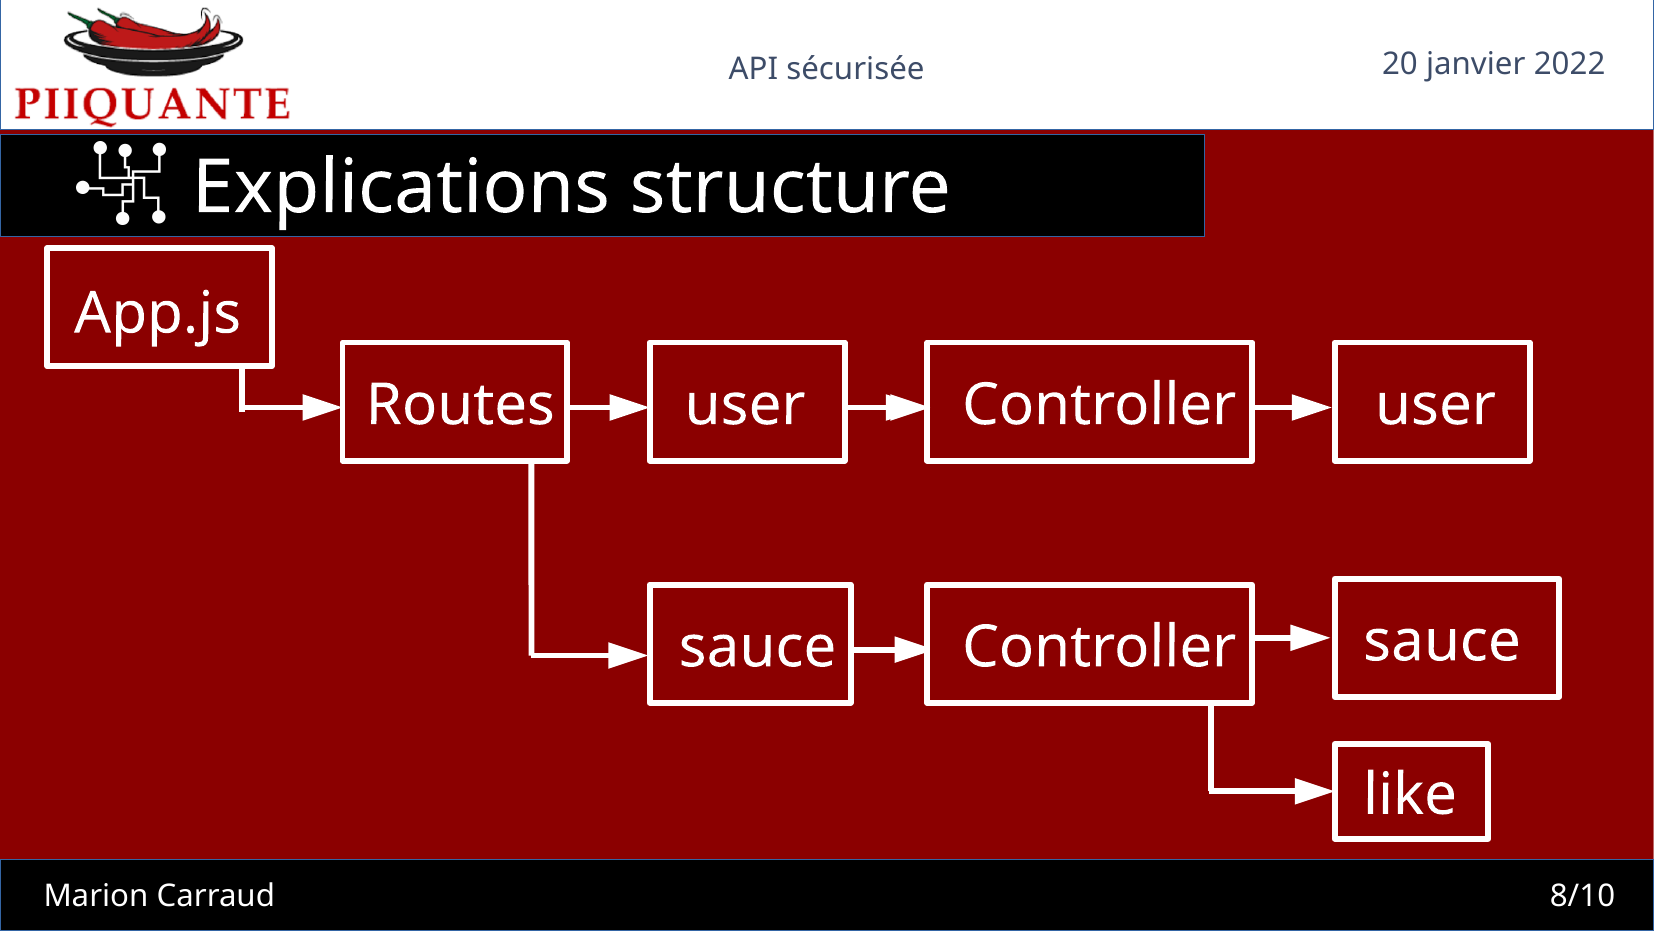

API sécurisée
# 20 janvier 2022
Explications structure
App.js
Routes
user
Controller
user
sauce
Controller
sauce
like
Marion Carraud
8/10